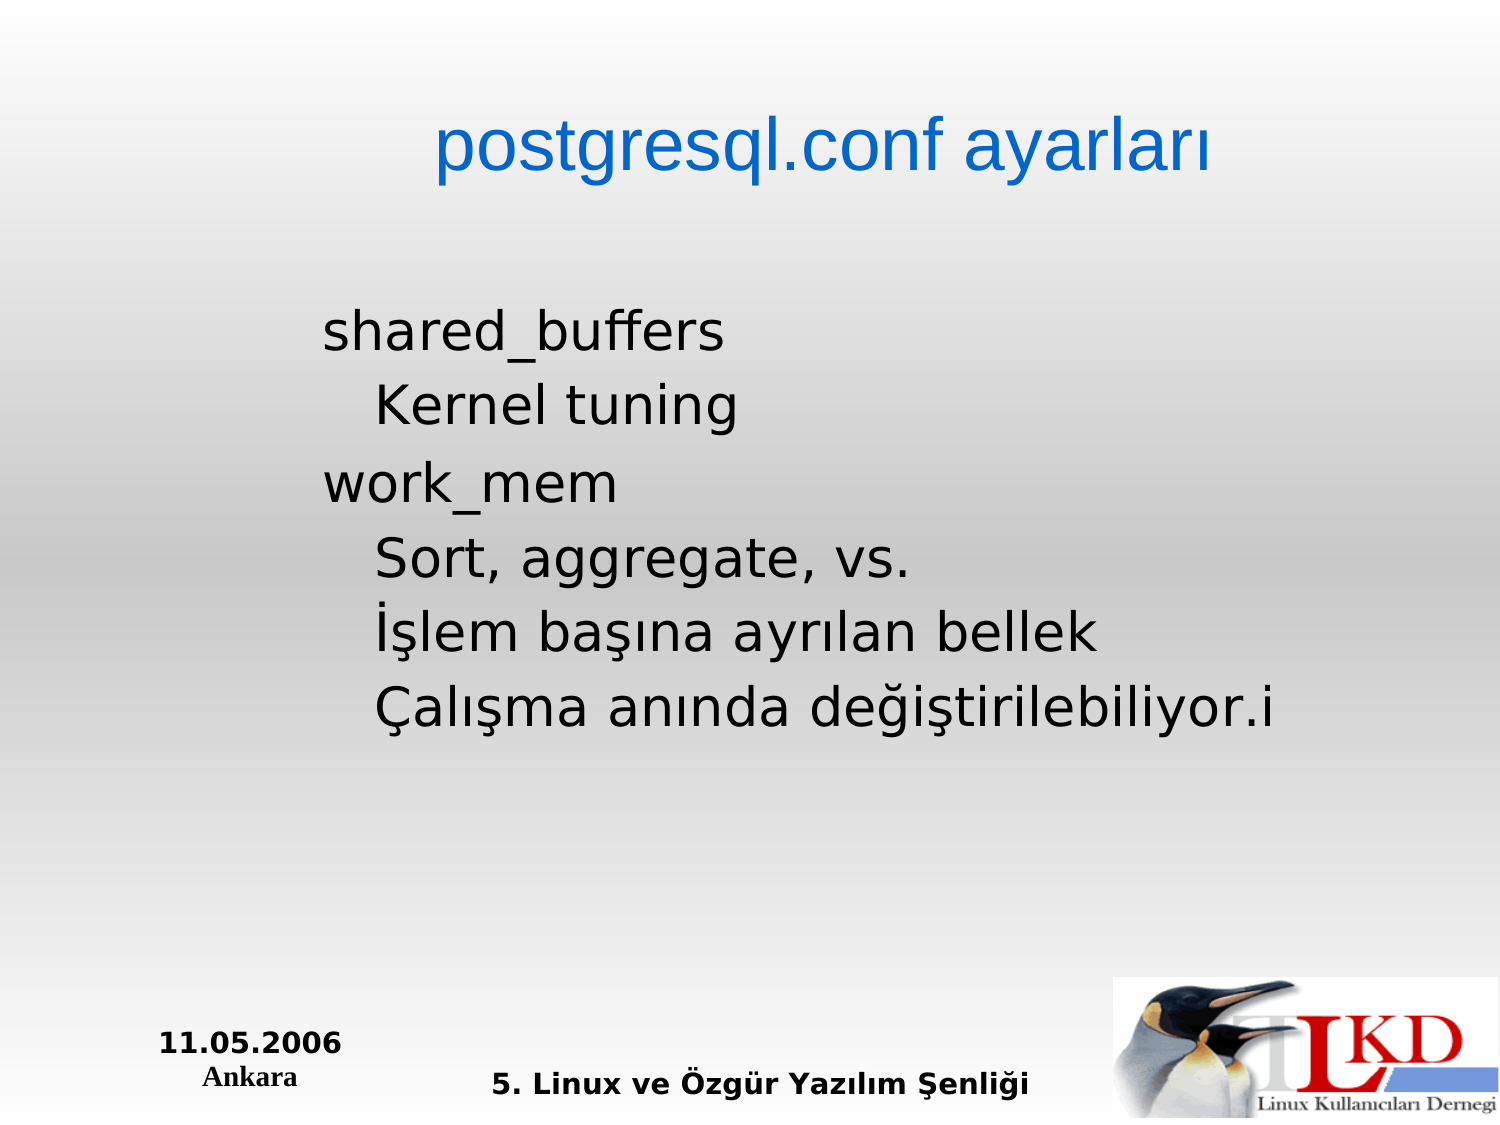

# postgresql.conf ayarları
shared_buffers
Kernel tuning
work_mem
Sort, aggregate, vs.
İşlem başına ayrılan bellek
Çalışma anında değiştirilebiliyor.i